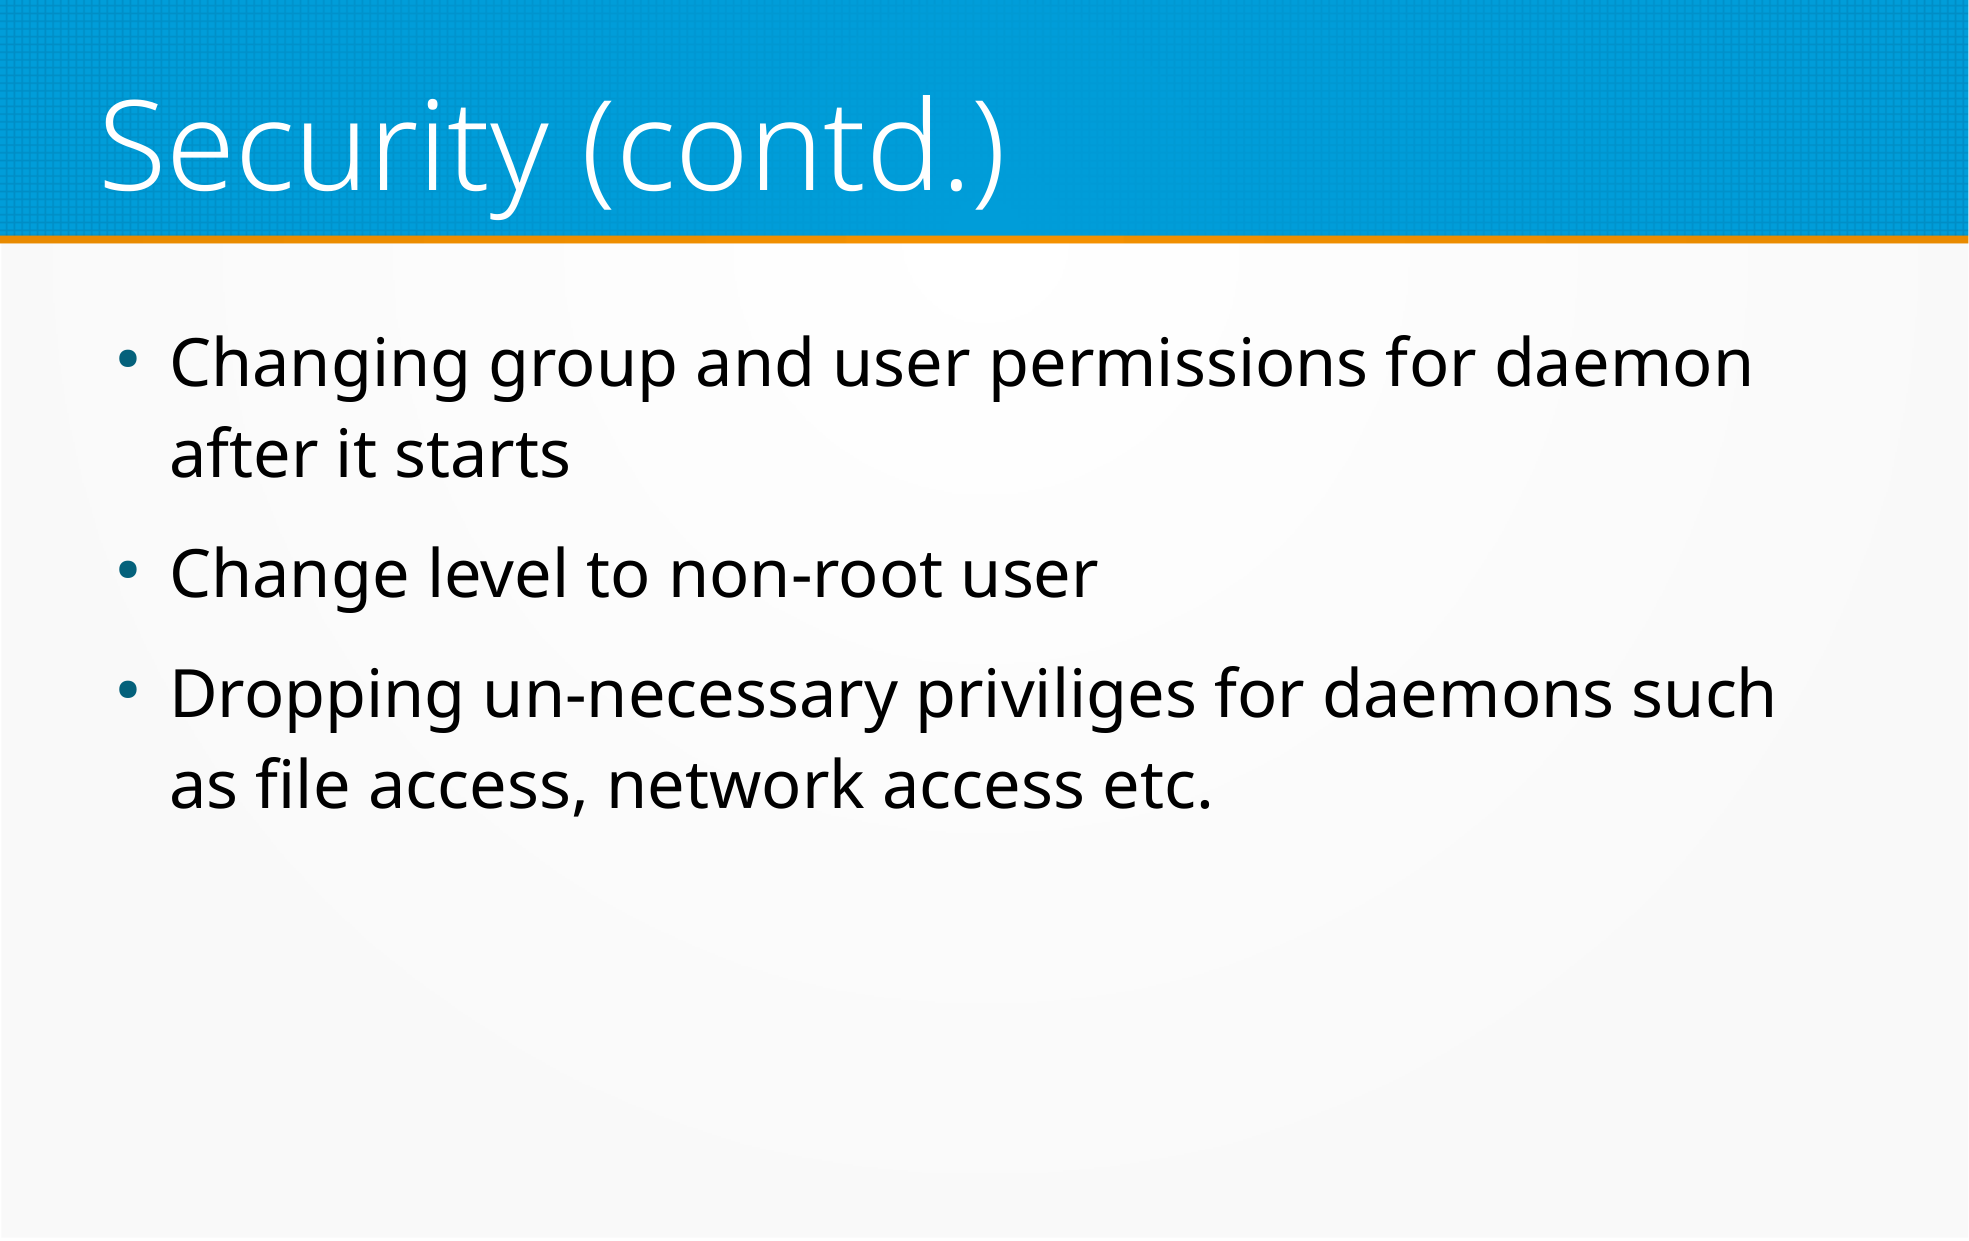

# Security (contd.)
Changing group and user permissions for daemon after it starts
Change level to non-root user
Dropping un-necessary priviliges for daemons such as file access, network access etc.